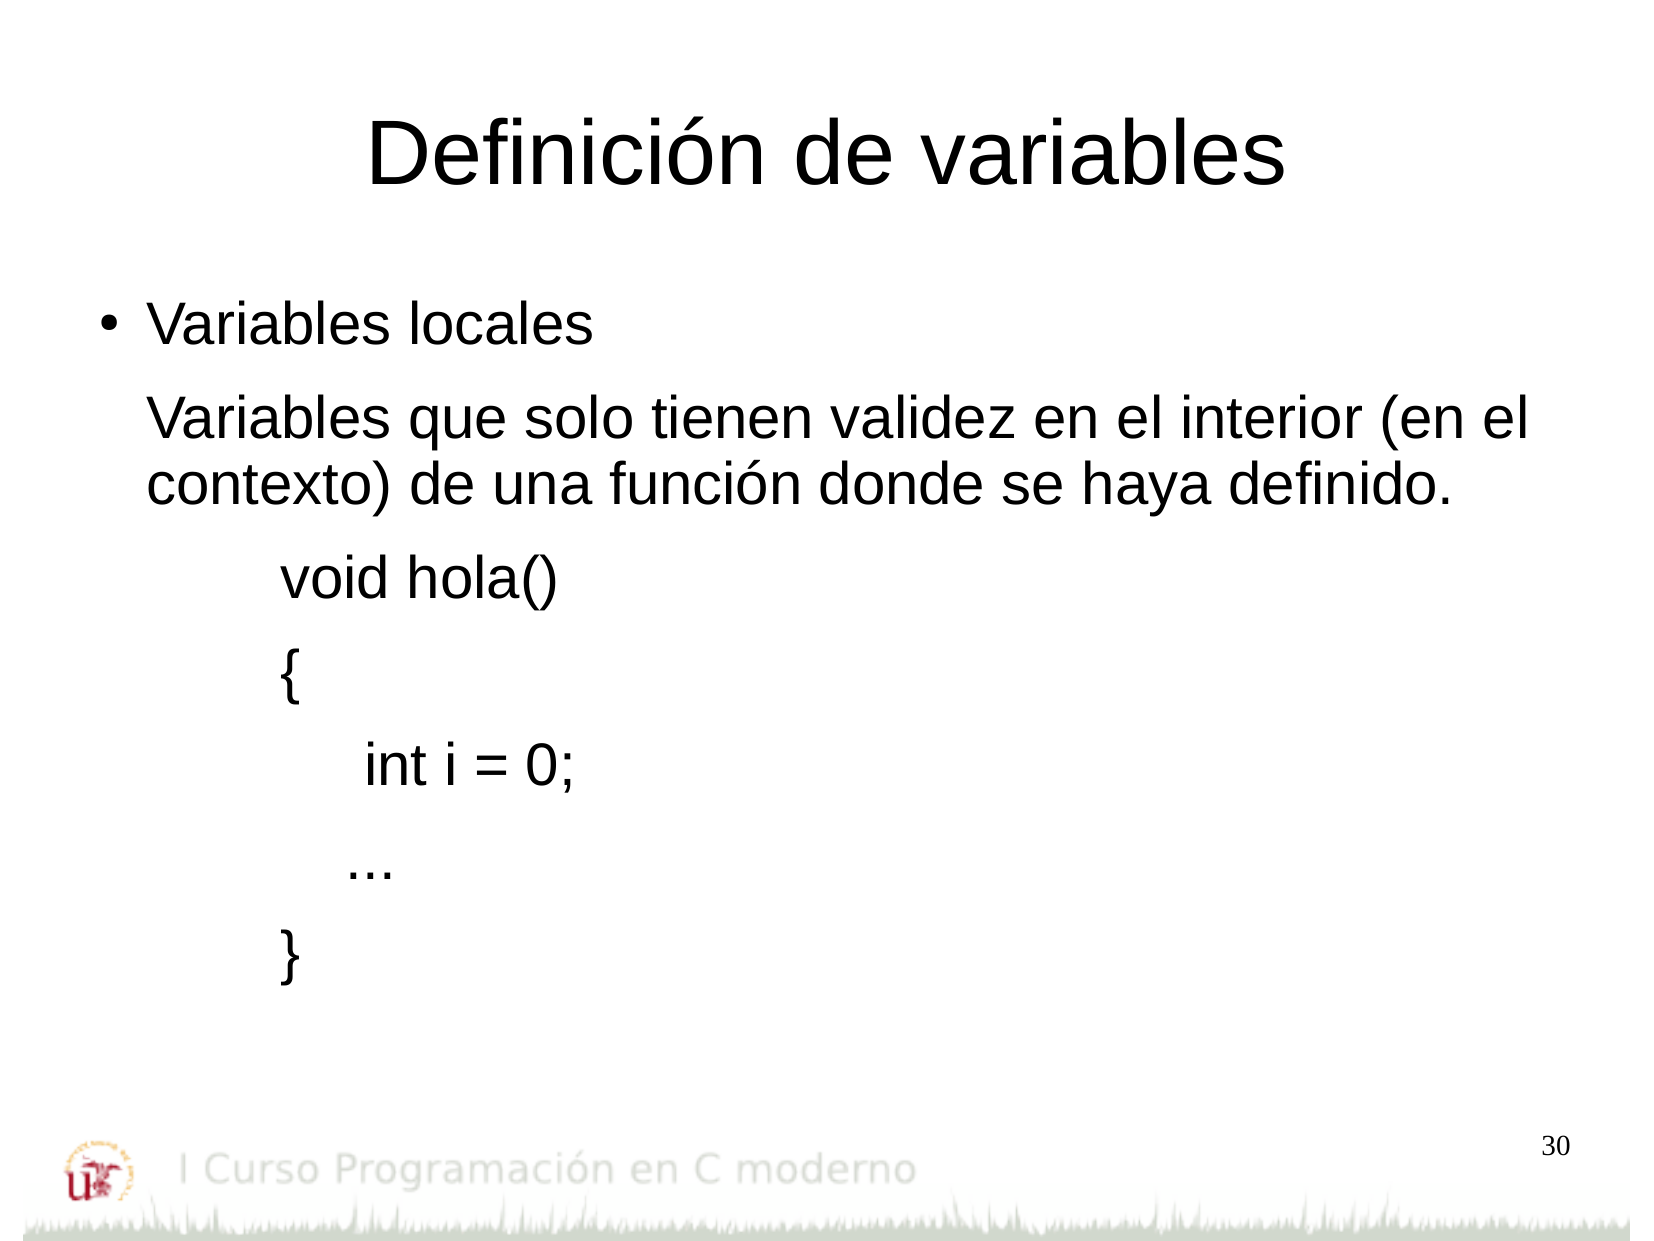

# Definición de variables
Variables locales
Variables que solo tienen validez en el interior (en el contexto) de una función donde se haya definido.
 void hola()
 {
 int i = 0;
 	...
 }
30